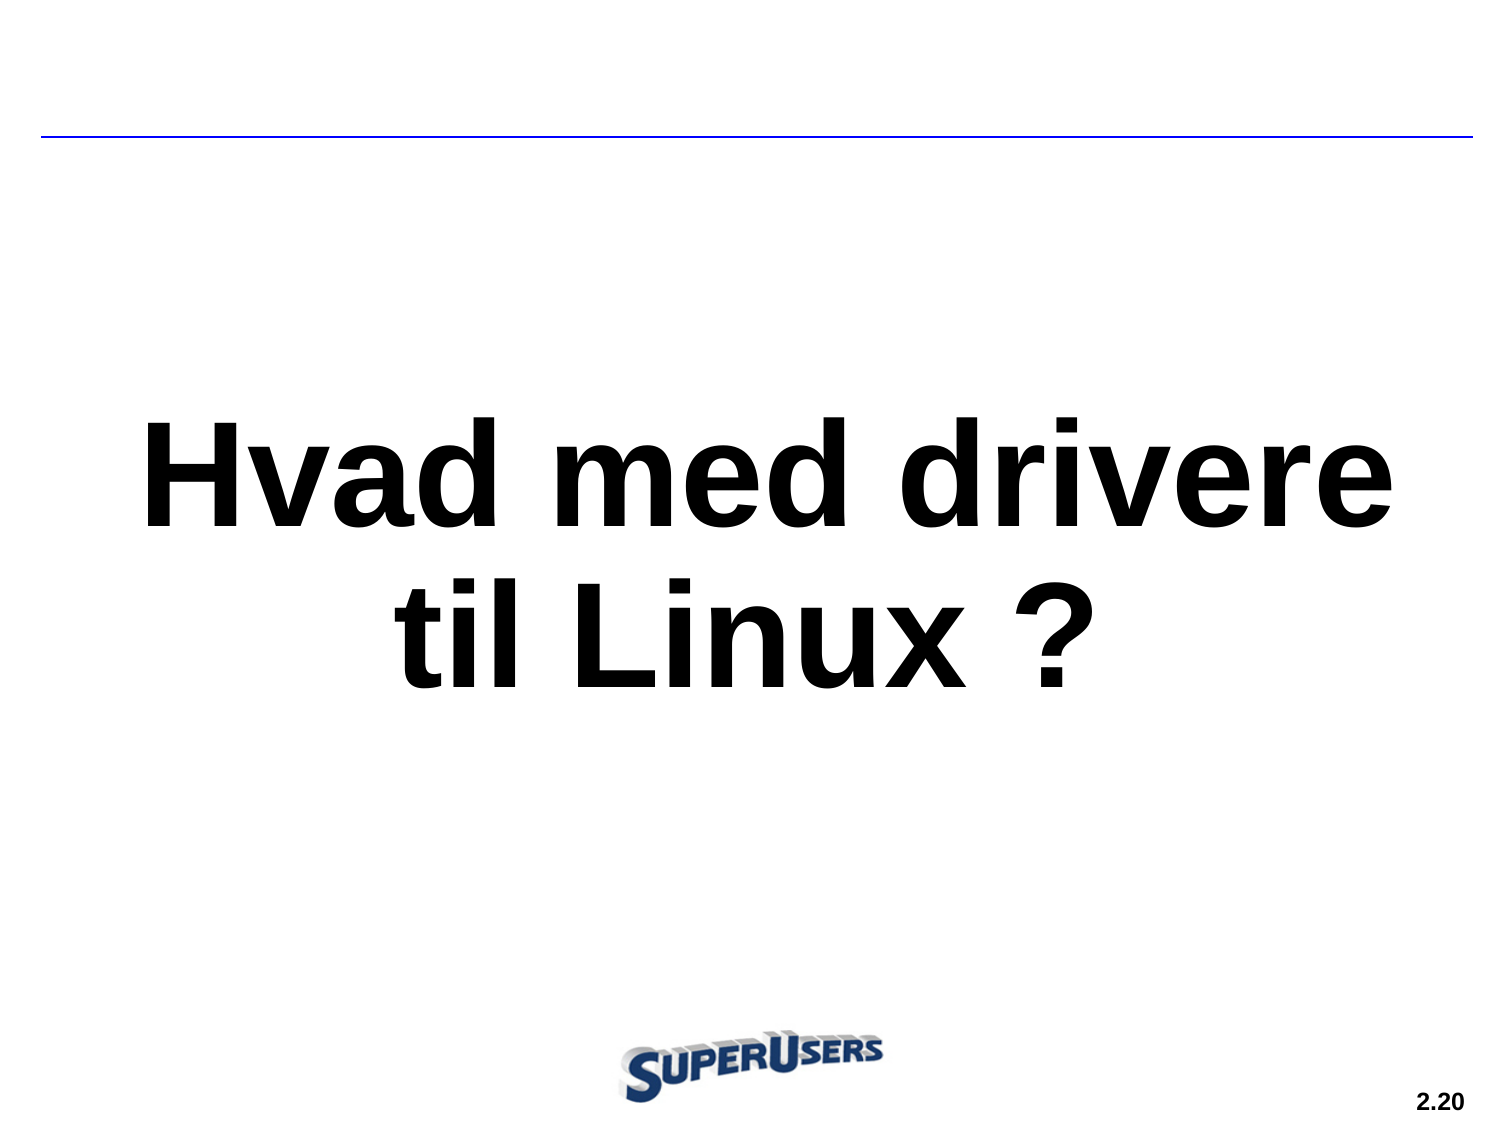

# Hvad med drivere til Linux ?